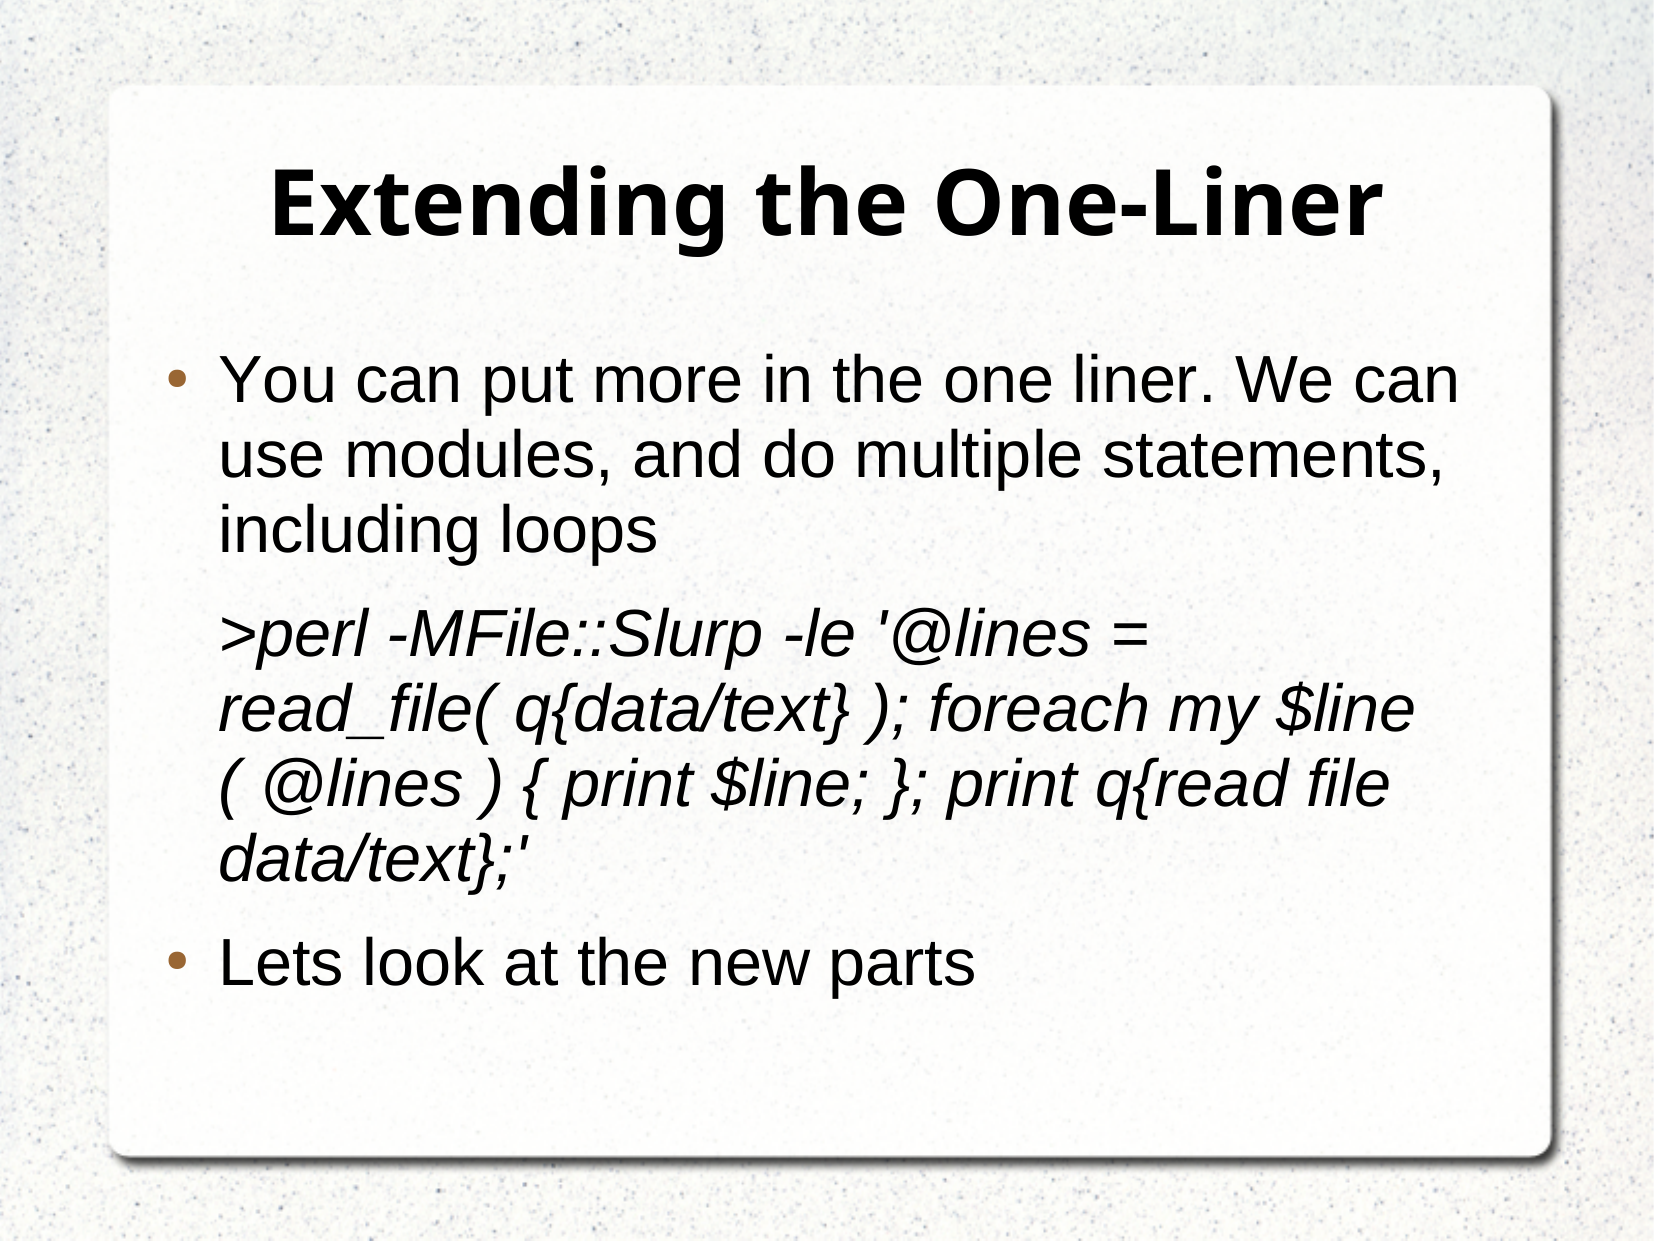

# Extending the One-Liner
You can put more in the one liner. We can use modules, and do multiple statements, including loops
>perl -MFile::Slurp -le '@lines = read_file( q{data/text} ); foreach my $line ( @lines ) { print $line; }; print q{read file data/text};'
Lets look at the new parts